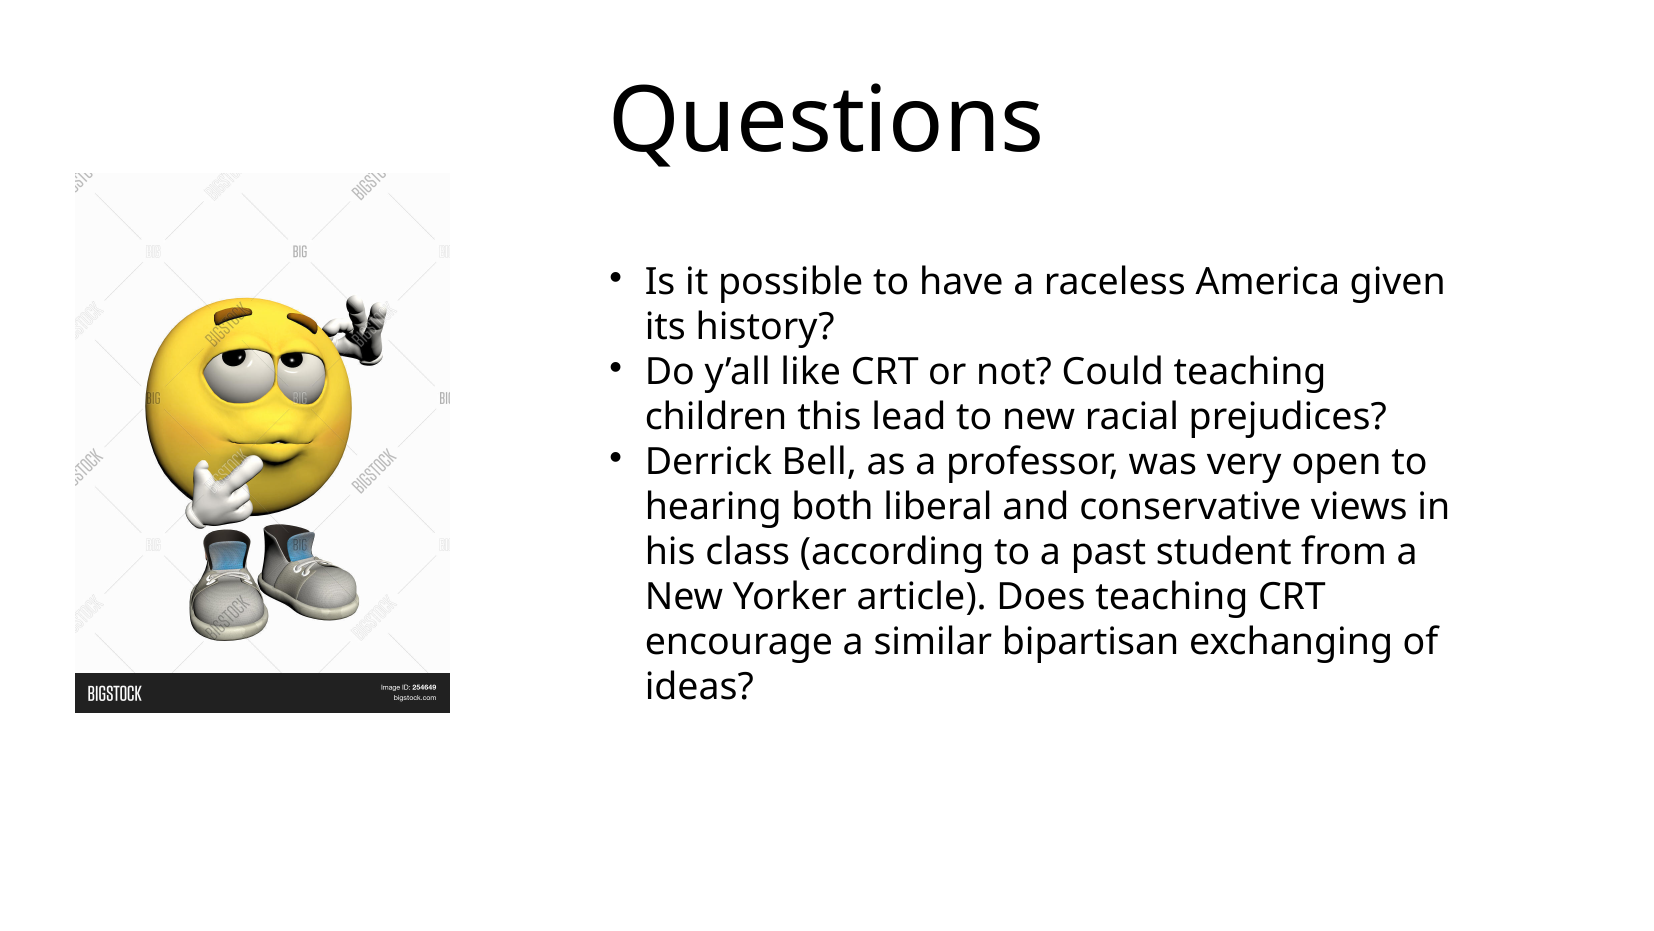

# Questions
Is it possible to have a raceless America given its history?
Do y’all like CRT or not? Could teaching children this lead to new racial prejudices?
Derrick Bell, as a professor, was very open to hearing both liberal and conservative views in his class (according to a past student from a New Yorker article). Does teaching CRT encourage a similar bipartisan exchanging of ideas?